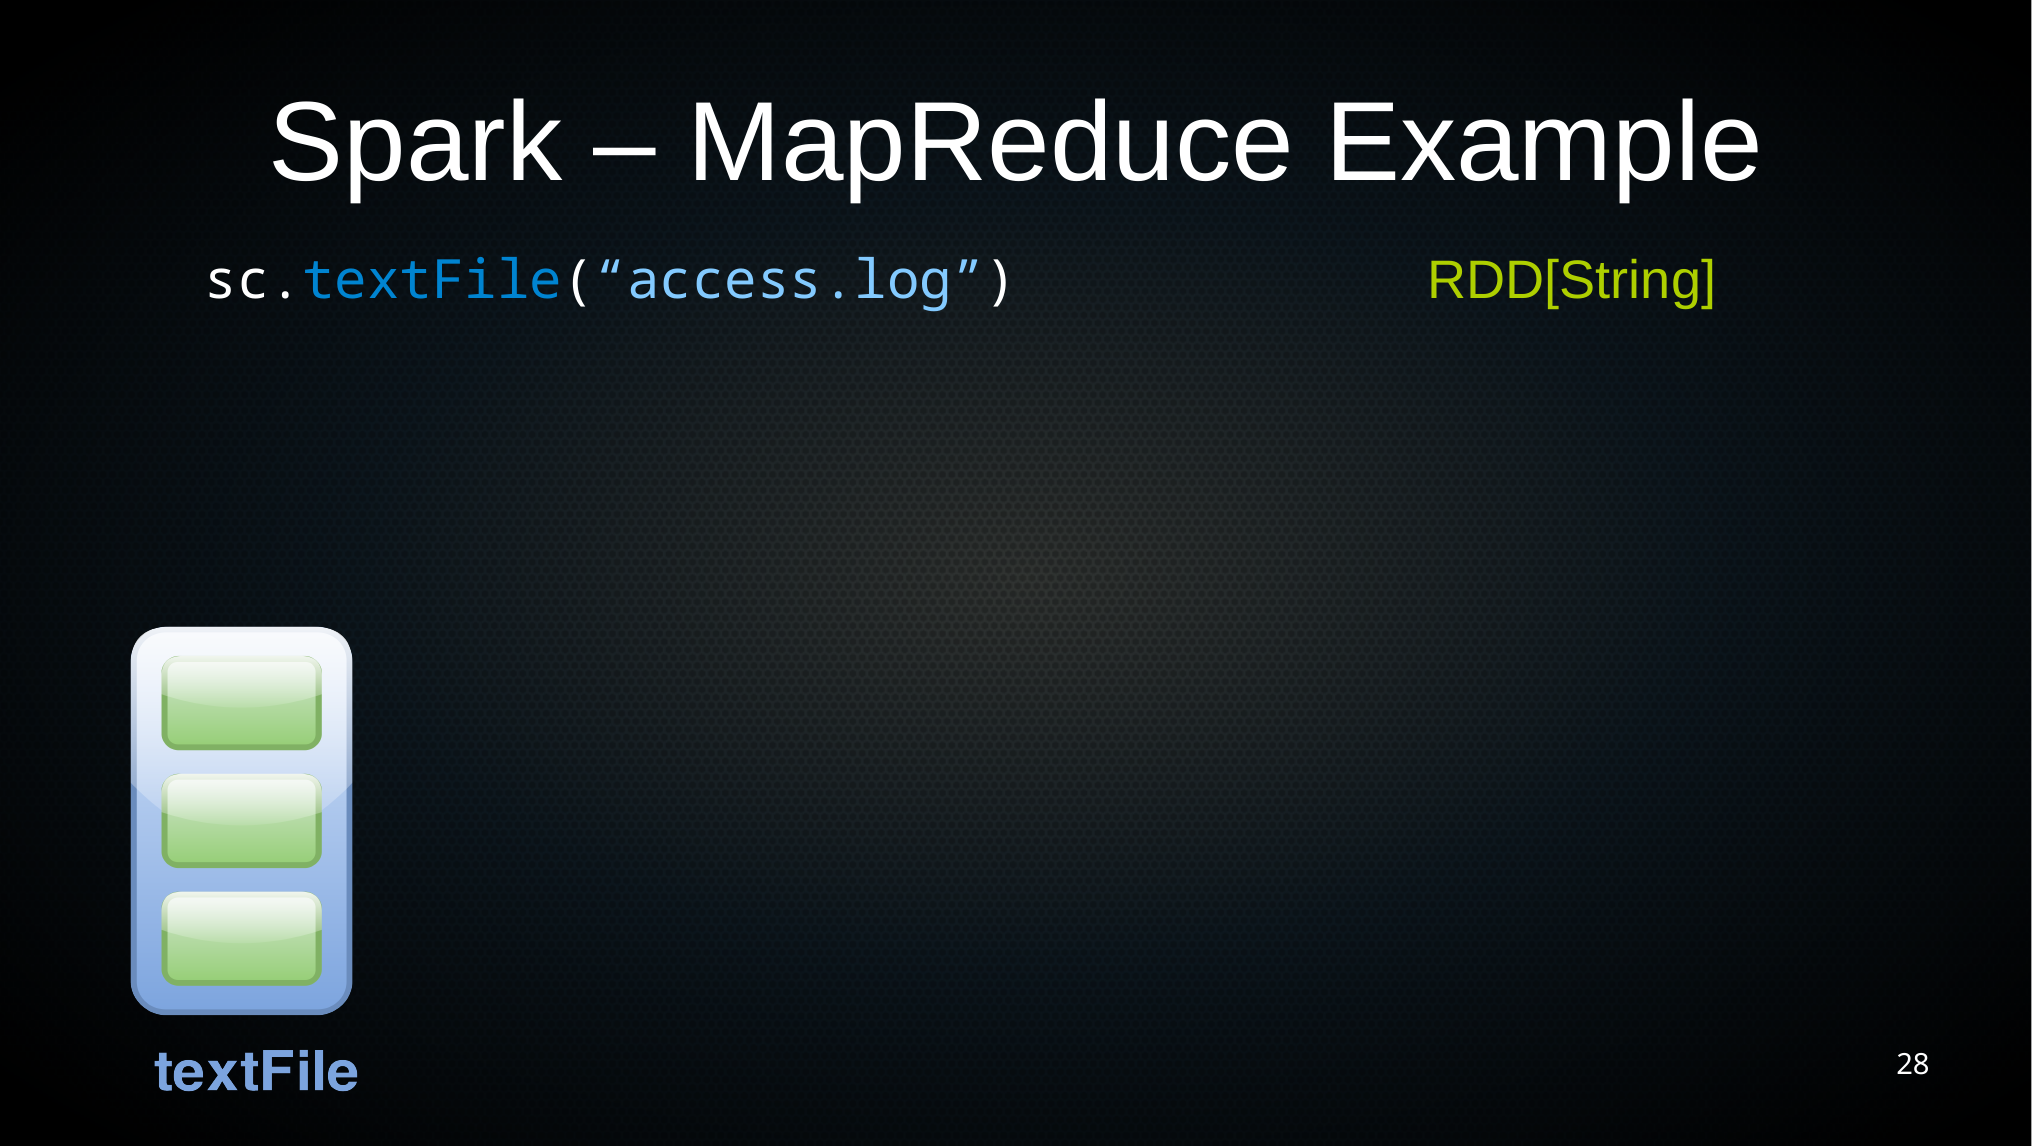

# Spark – MapReduce Example
 sc.textFile(“access.log”)						RDD[String]
28